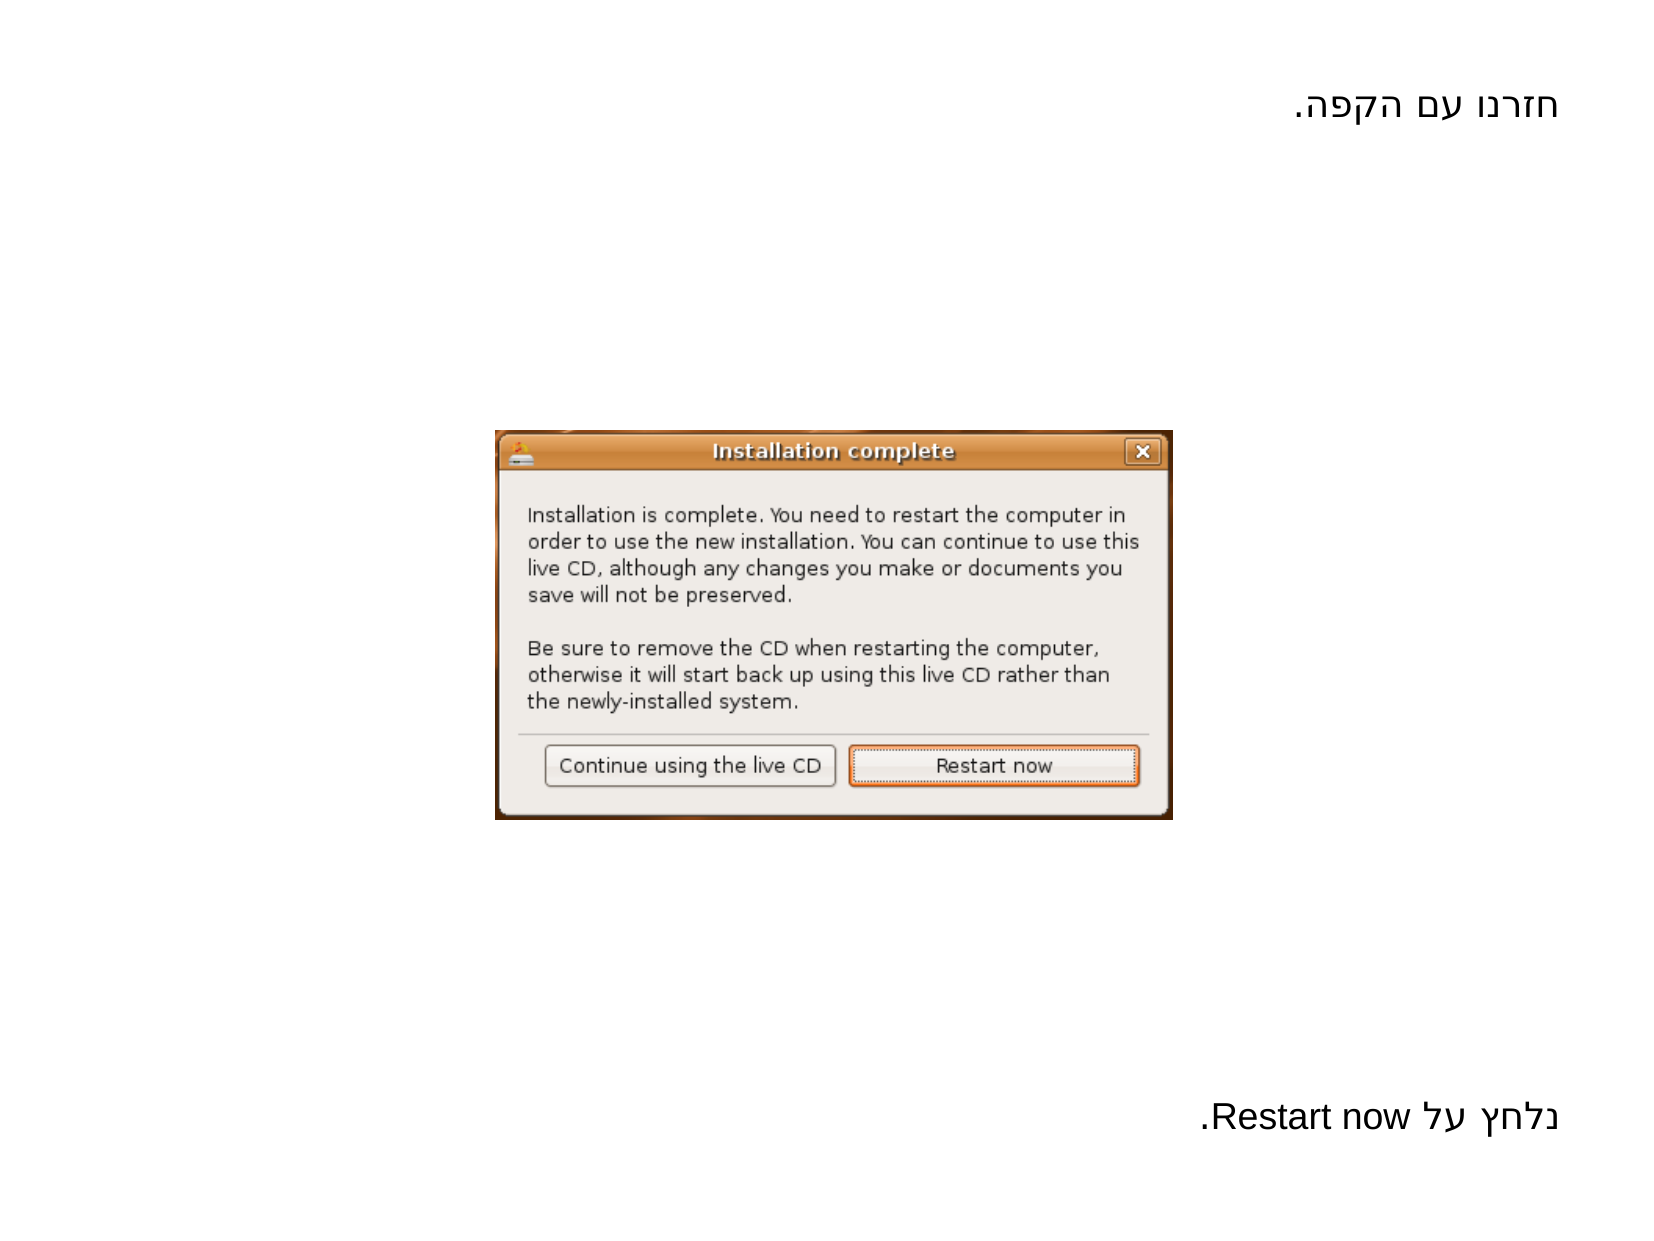

חזרנו עם הקפה.
נלחץ על Restart now.